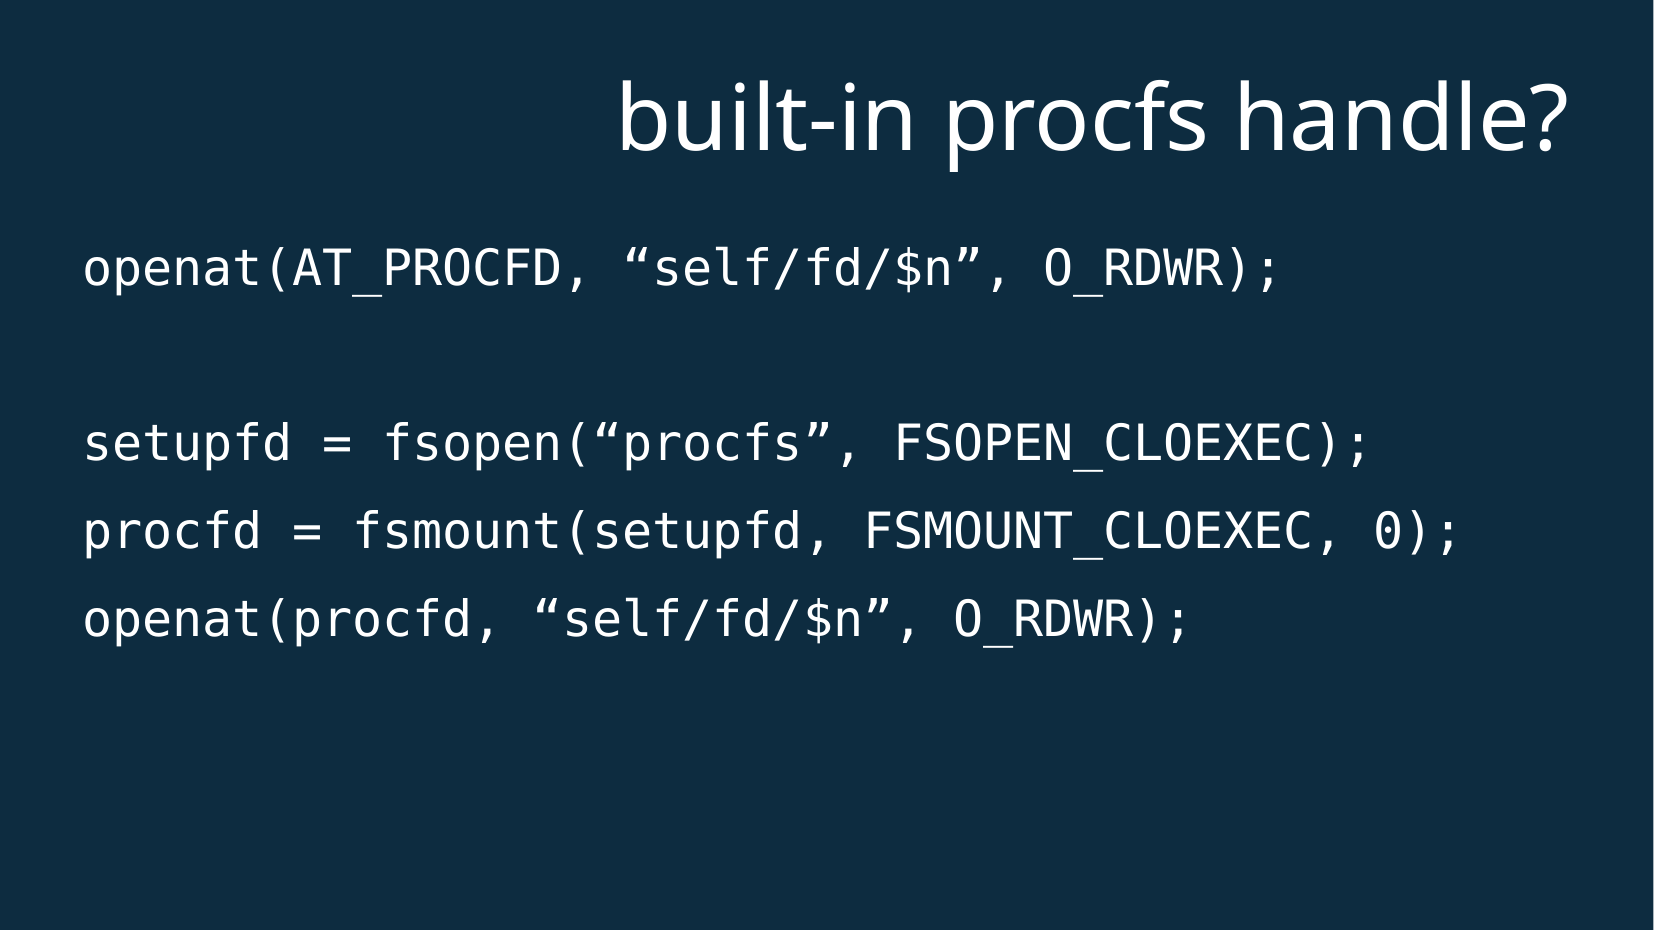

# built-in procfs handle?
openat(AT_PROCFD, “self/fd/$n”, O_RDWR);
setupfd = fsopen(“procfs”, FSOPEN_CLOEXEC);
procfd = fsmount(setupfd, FSMOUNT_CLOEXEC, 0);
openat(procfd, “self/fd/$n”, O_RDWR);